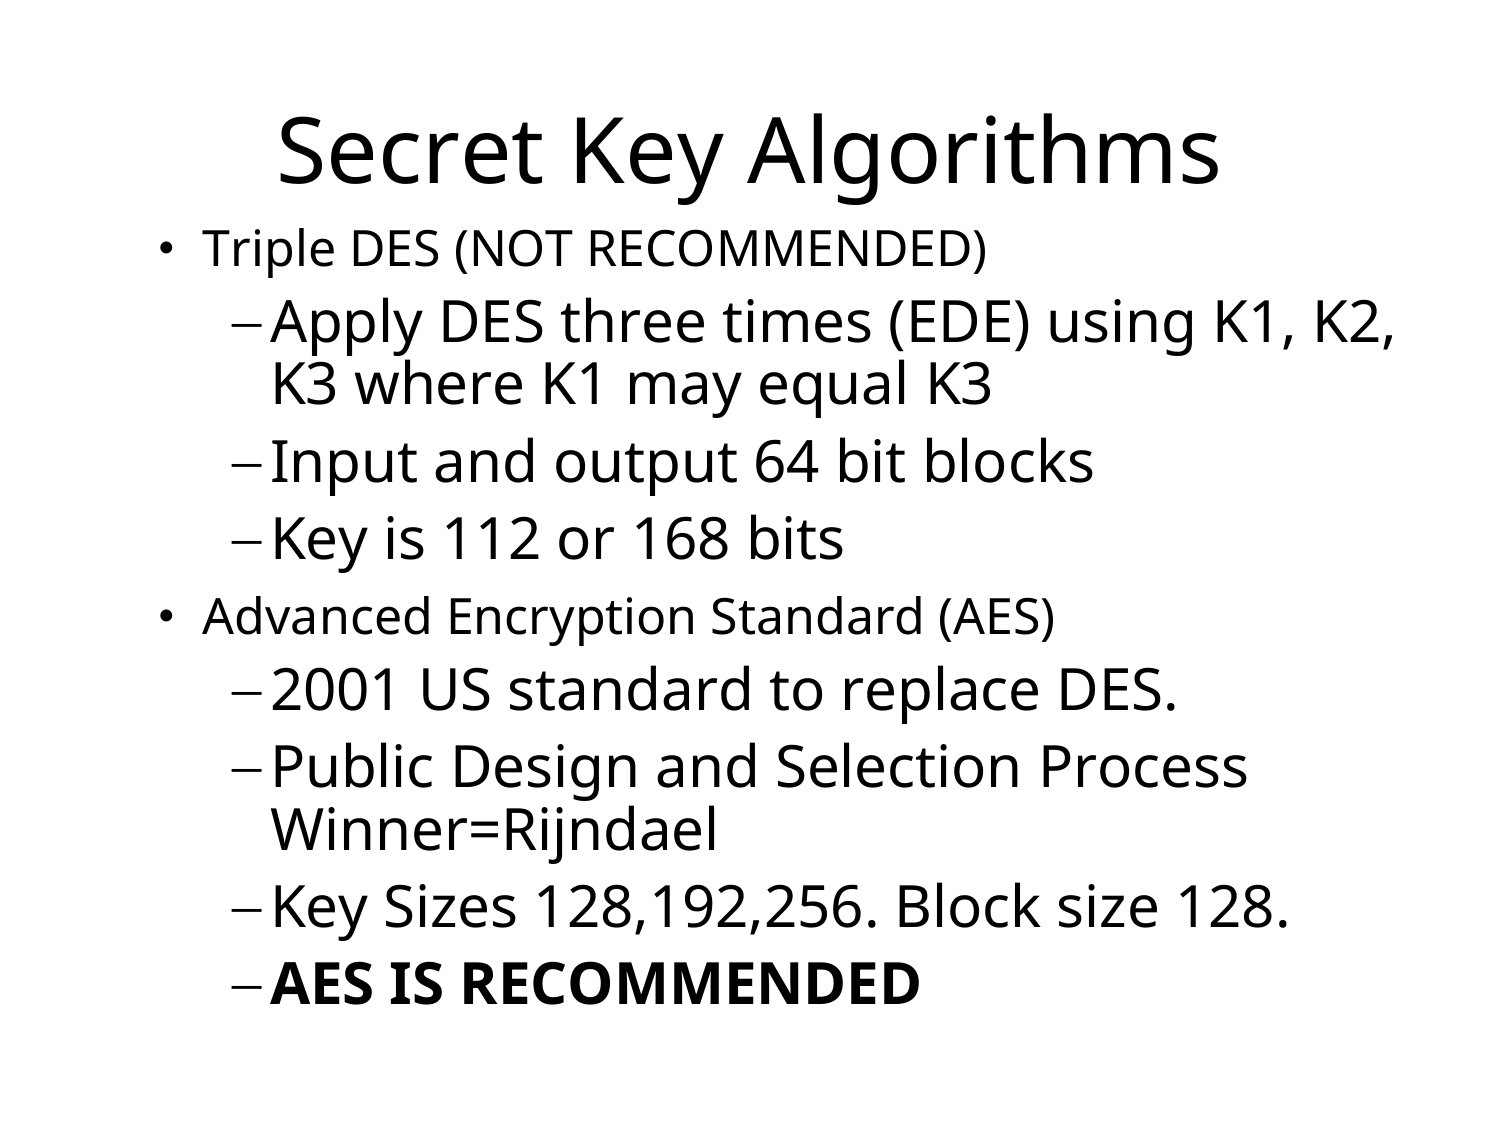

# Secret Key Algorithms
Triple DES (NOT RECOMMENDED)
Apply DES three times (EDE) using K1, K2, K3 where K1 may equal K3
Input and output 64 bit blocks
Key is 112 or 168 bits
Advanced Encryption Standard (AES)
2001 US standard to replace DES.
Public Design and Selection Process Winner=Rijndael
Key Sizes 128,192,256. Block size 128.
AES IS RECOMMENDED